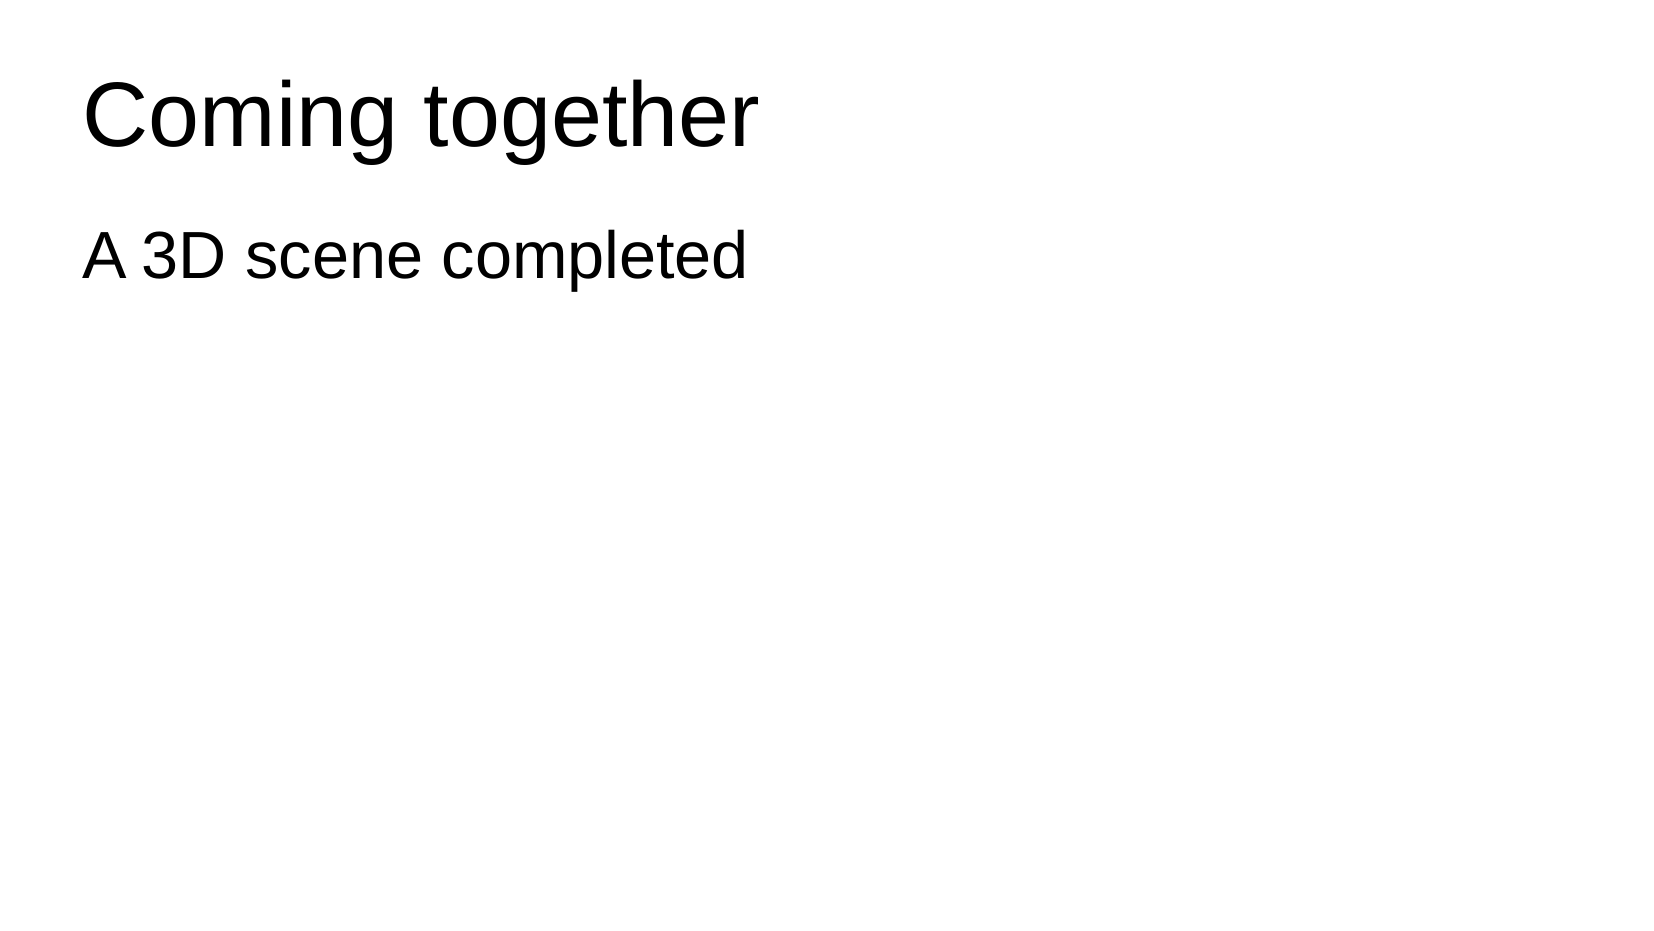

# Coming together
A 3D scene completed